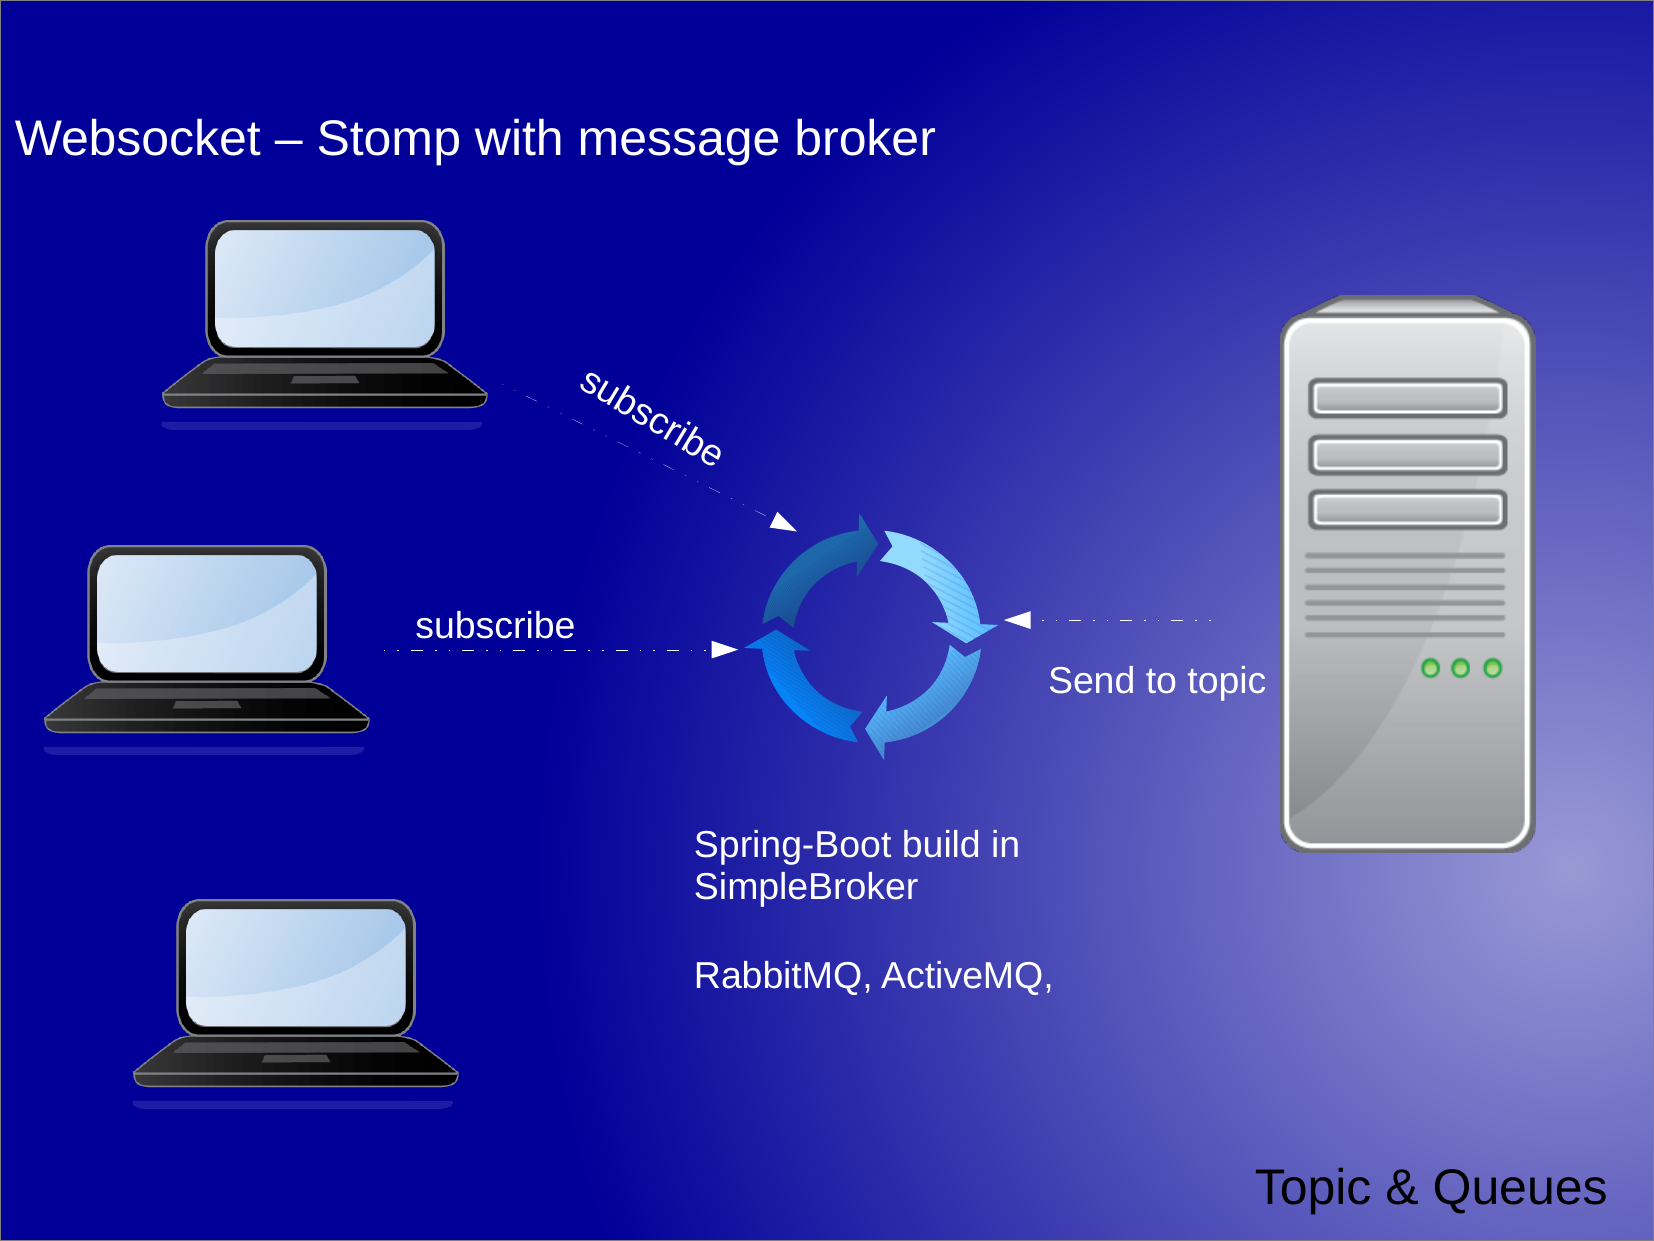

Websocket – Stomp with message broker
subscribe
subscribe
Send to topic
Spring-Boot build in SimpleBroker
RabbitMQ, ActiveMQ,
Topic & Queues